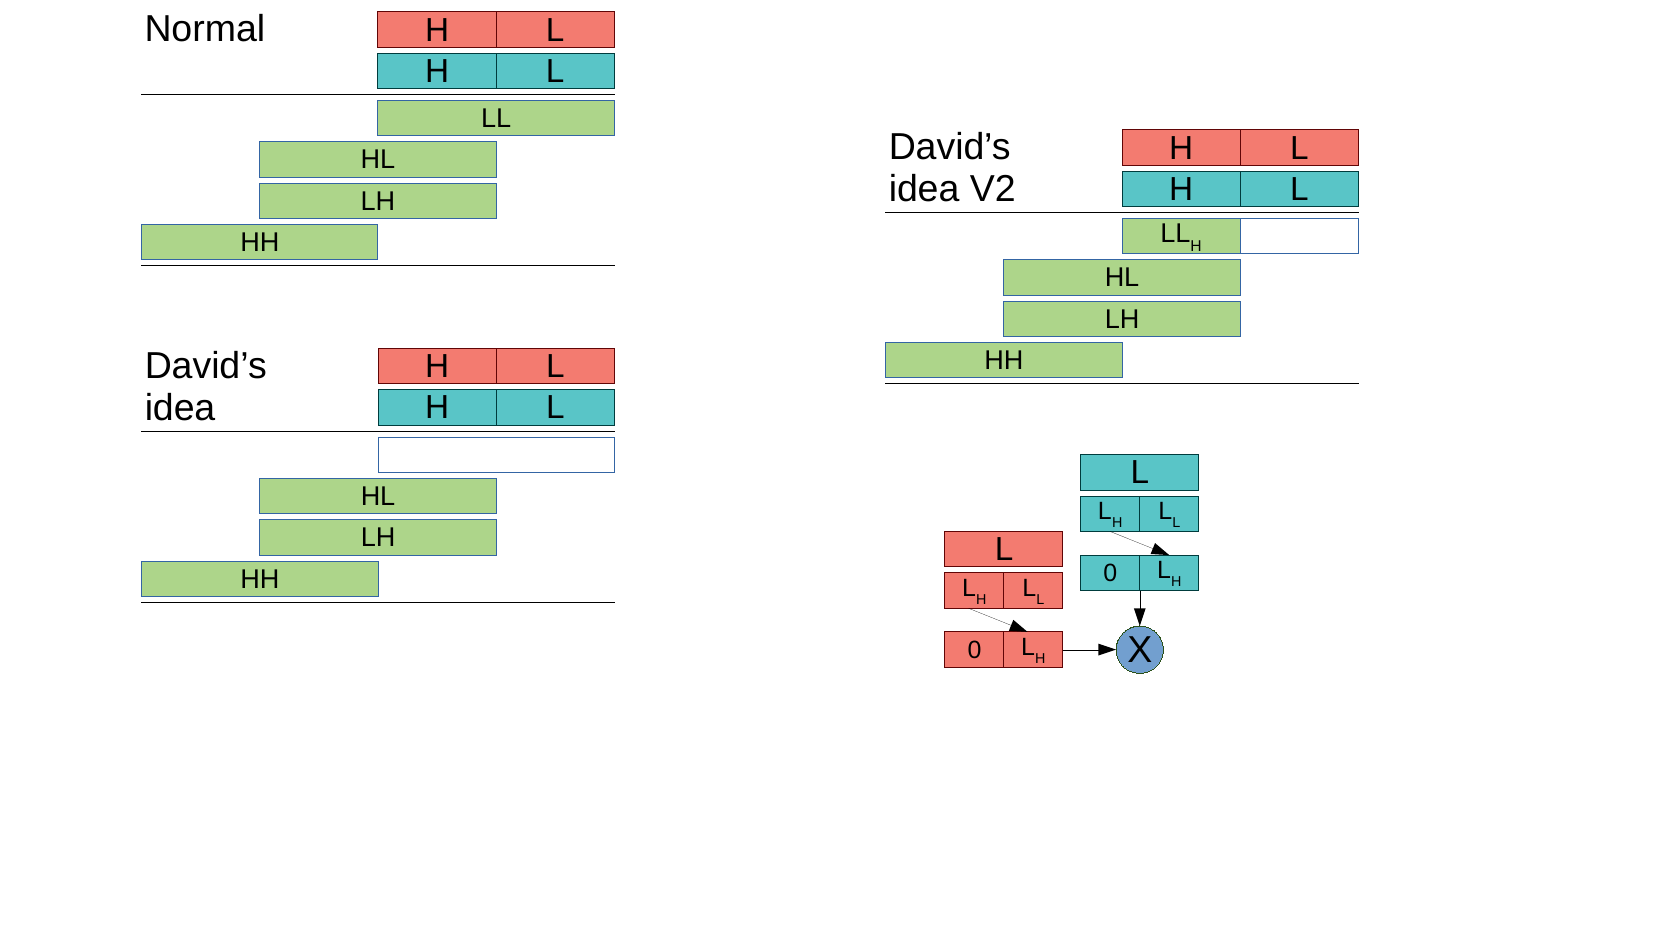

Normal
H
L
H
L
LL
David’s
idea V2
H
L
HL
H
L
LH
LLH
HH
HL
LH
David’s
idea
HH
H
L
H
L
L
HL
LH
LL
LH
L
0
LH
HH
LH
LL
X
0
LH